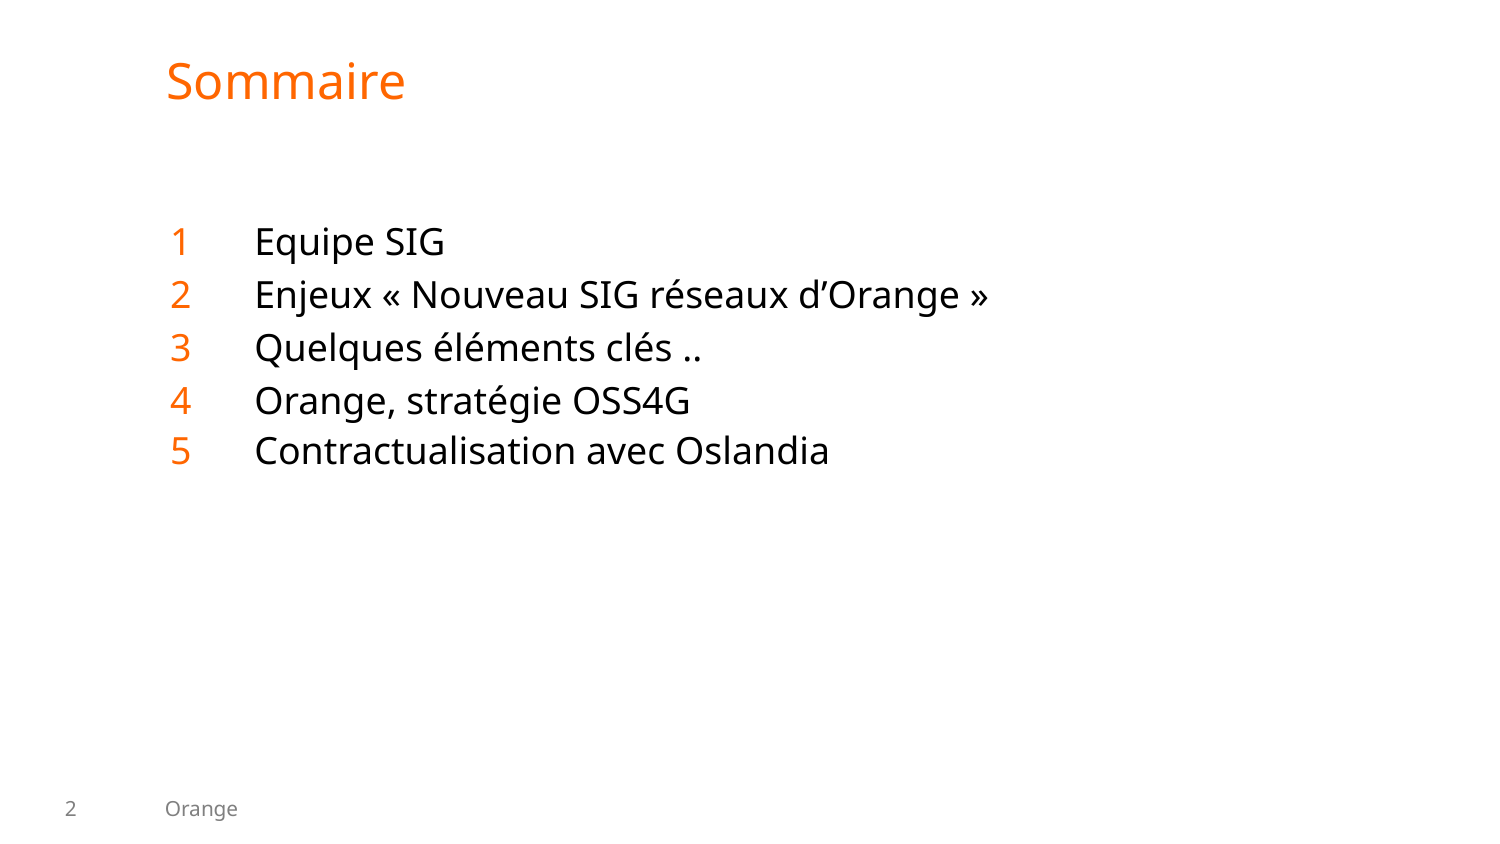

# Sommaire
1
Equipe SIG
2
Enjeux « Nouveau SIG réseaux d’Orange »
3
Quelques éléments clés ..
4
Orange, stratégie OSS4G
5
Contractualisation avec Oslandia